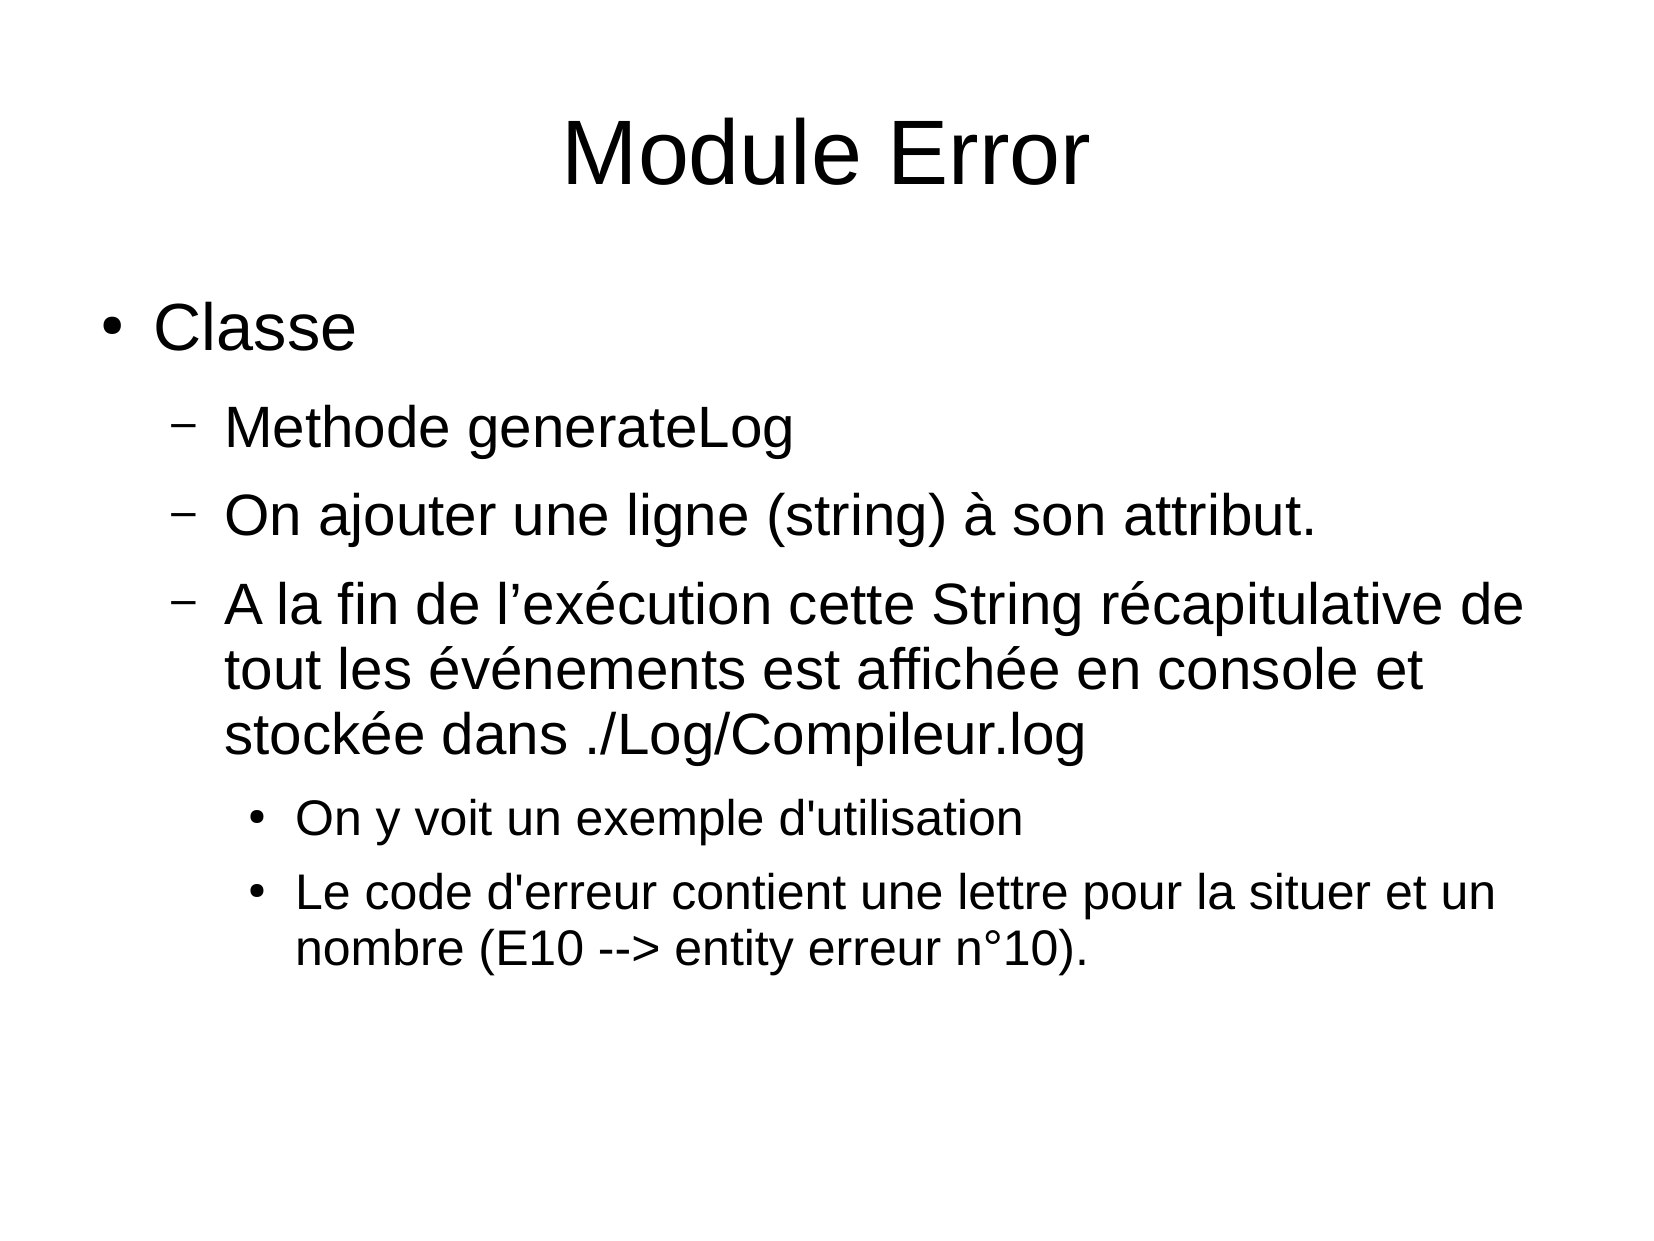

# Module Error
Classe
Methode generateLog
On ajouter une ligne (string) à son attribut.
A la fin de l’exécution cette String récapitulative de tout les événements est affichée en console et stockée dans ./Log/Compileur.log
On y voit un exemple d'utilisation
Le code d'erreur contient une lettre pour la situer et un nombre (E10 --> entity erreur n°10).